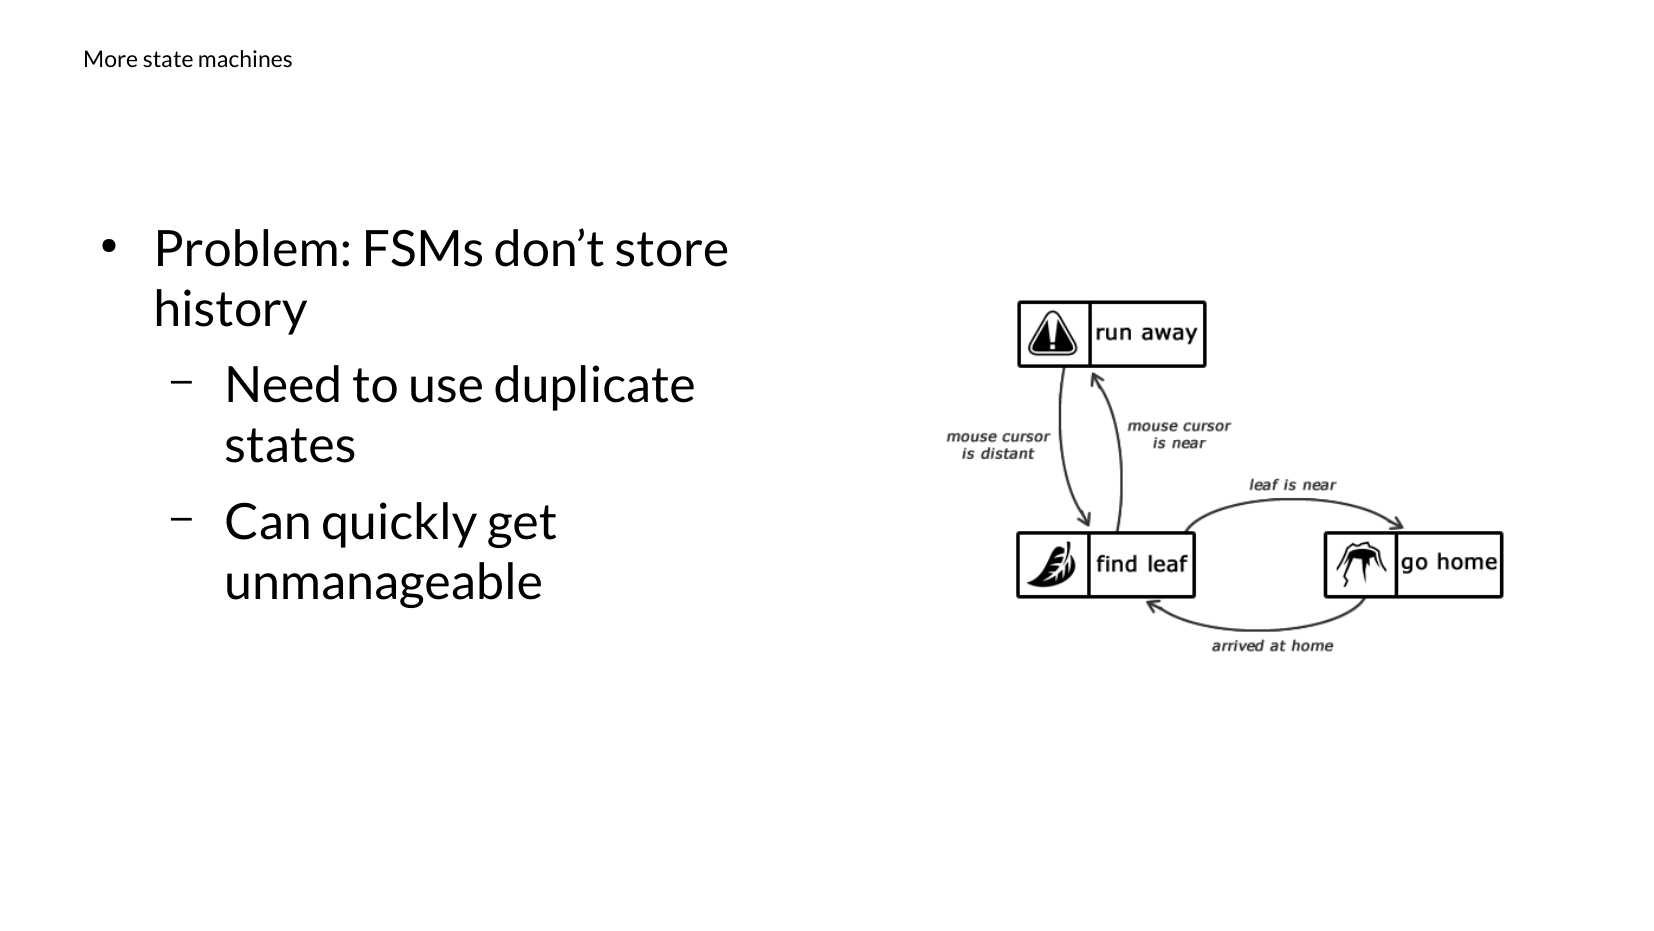

# More state machines
Problem: FSMs don’t store history
Need to use duplicate states
Can quickly get unmanageable